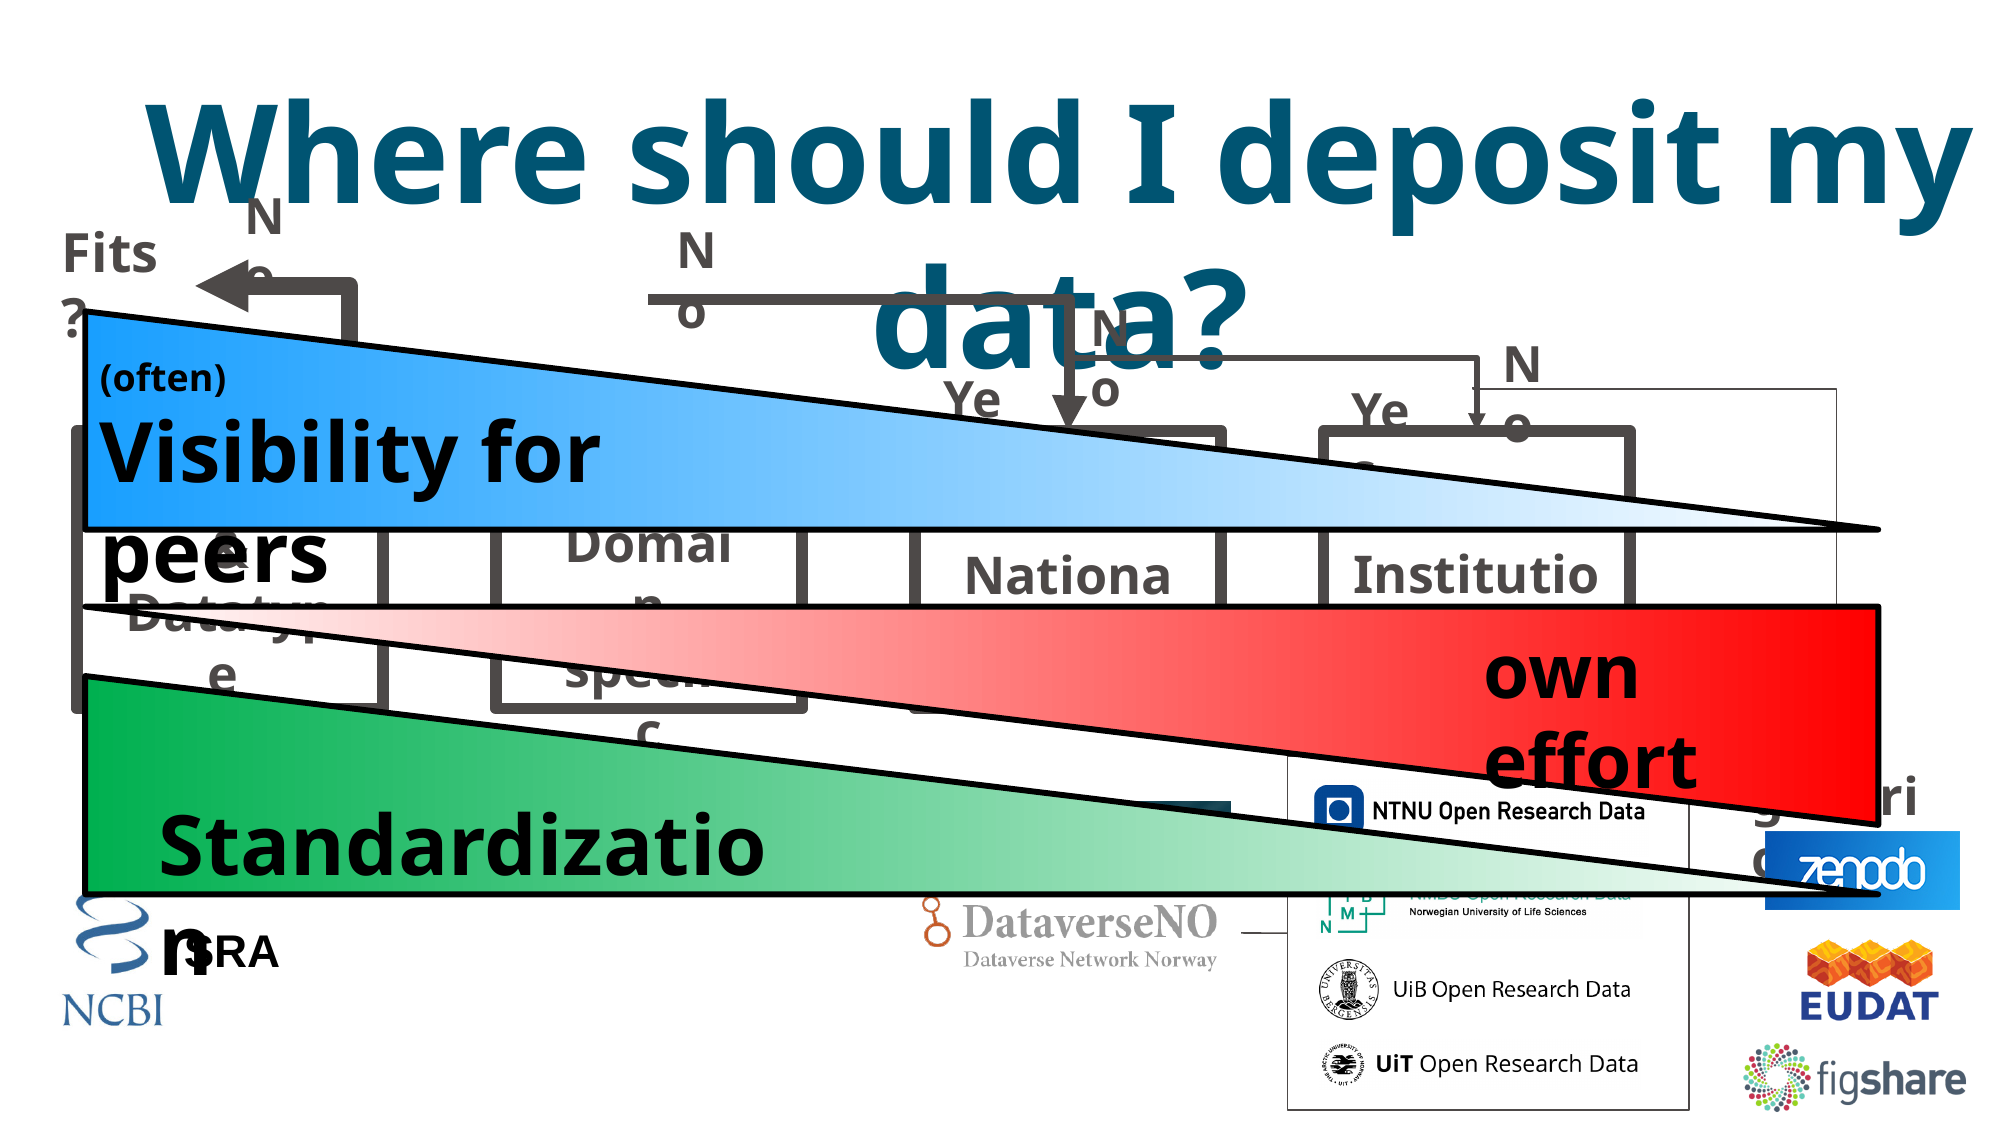

Where should I deposit my data?
No
Fits?
No
No
(often)
Visibility for peers
No
Yes
Yes
Yes
Yes
Domain
&
Datatype
specific
Domain
specific
Institutional
National
own effort
Standardization
generic
SRA